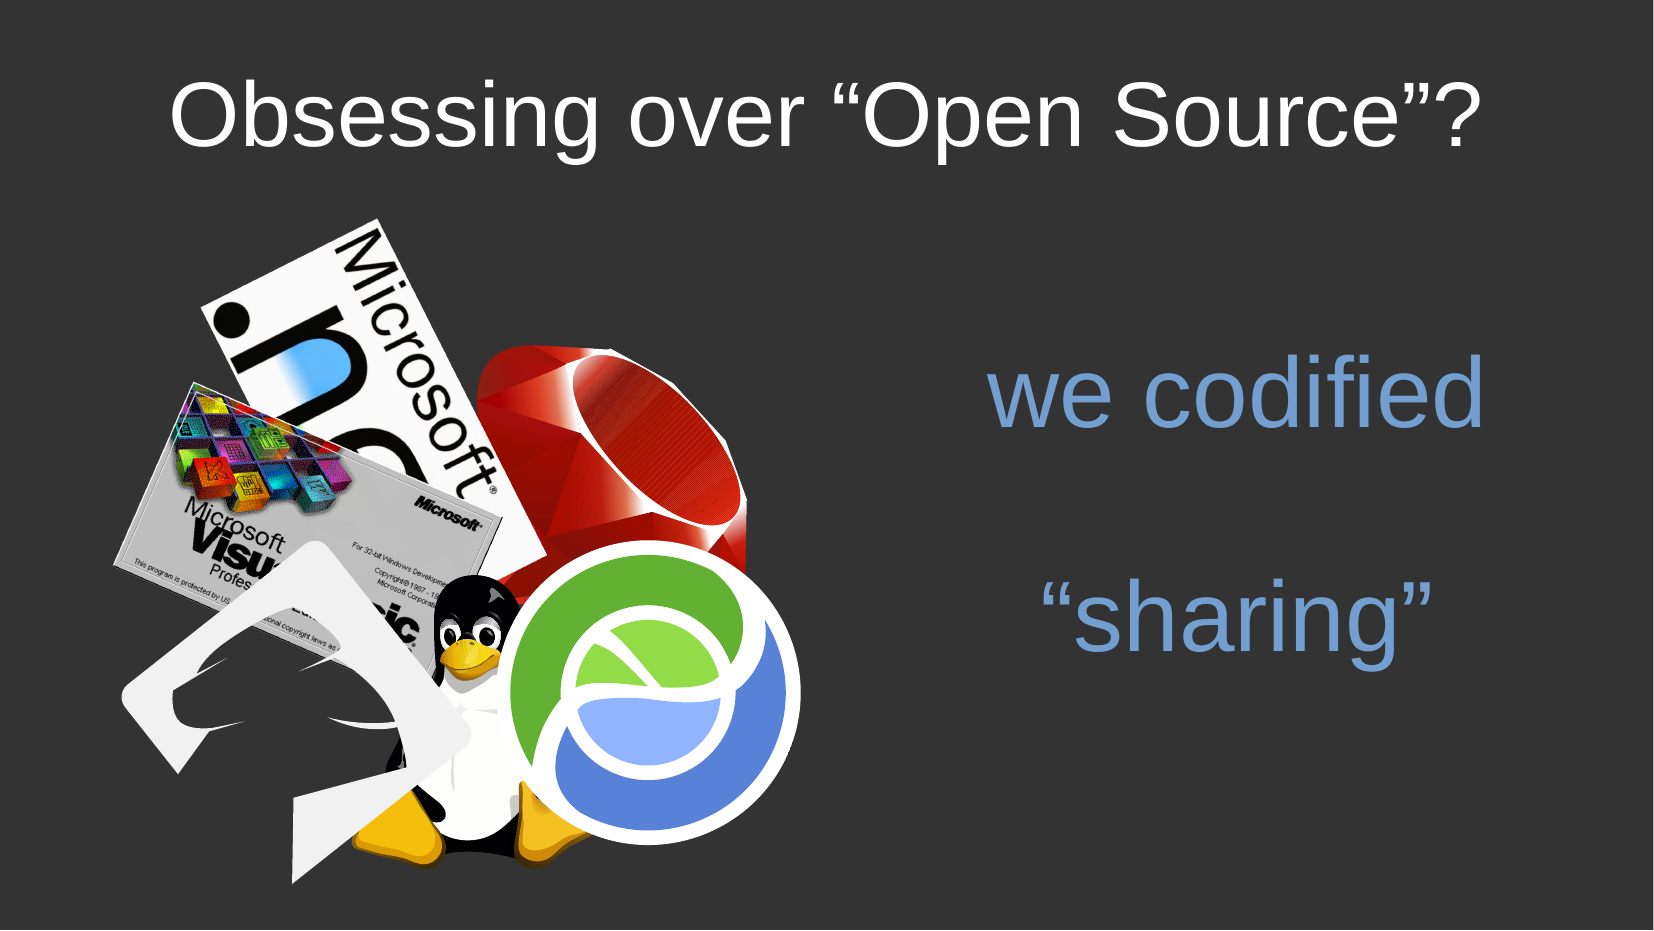

# Obsessing over “Open Source”?
we codified
“sharing”